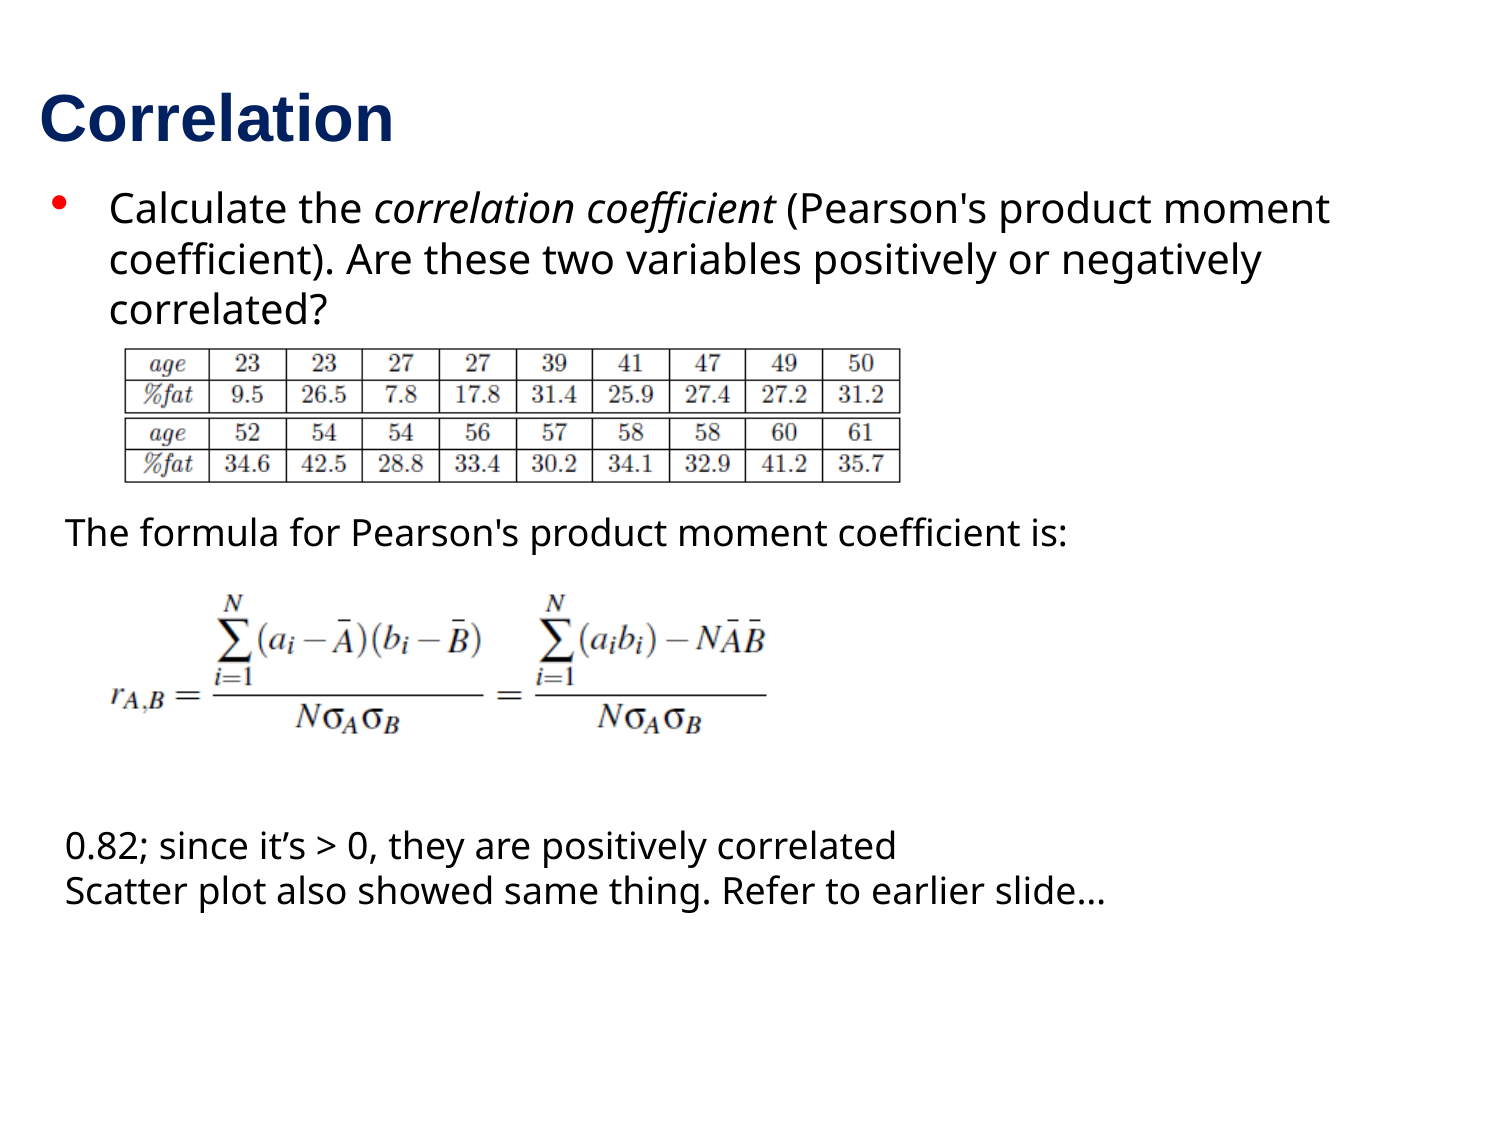

# Correlation
Calculate the correlation coefficient (Pearson's product moment coefficient). Are these two variables positively or negatively correlated?
The formula for Pearson's product moment coefficient is:
0.82; since it’s > 0, they are positively correlated
Scatter plot also showed same thing. Refer to earlier slide…